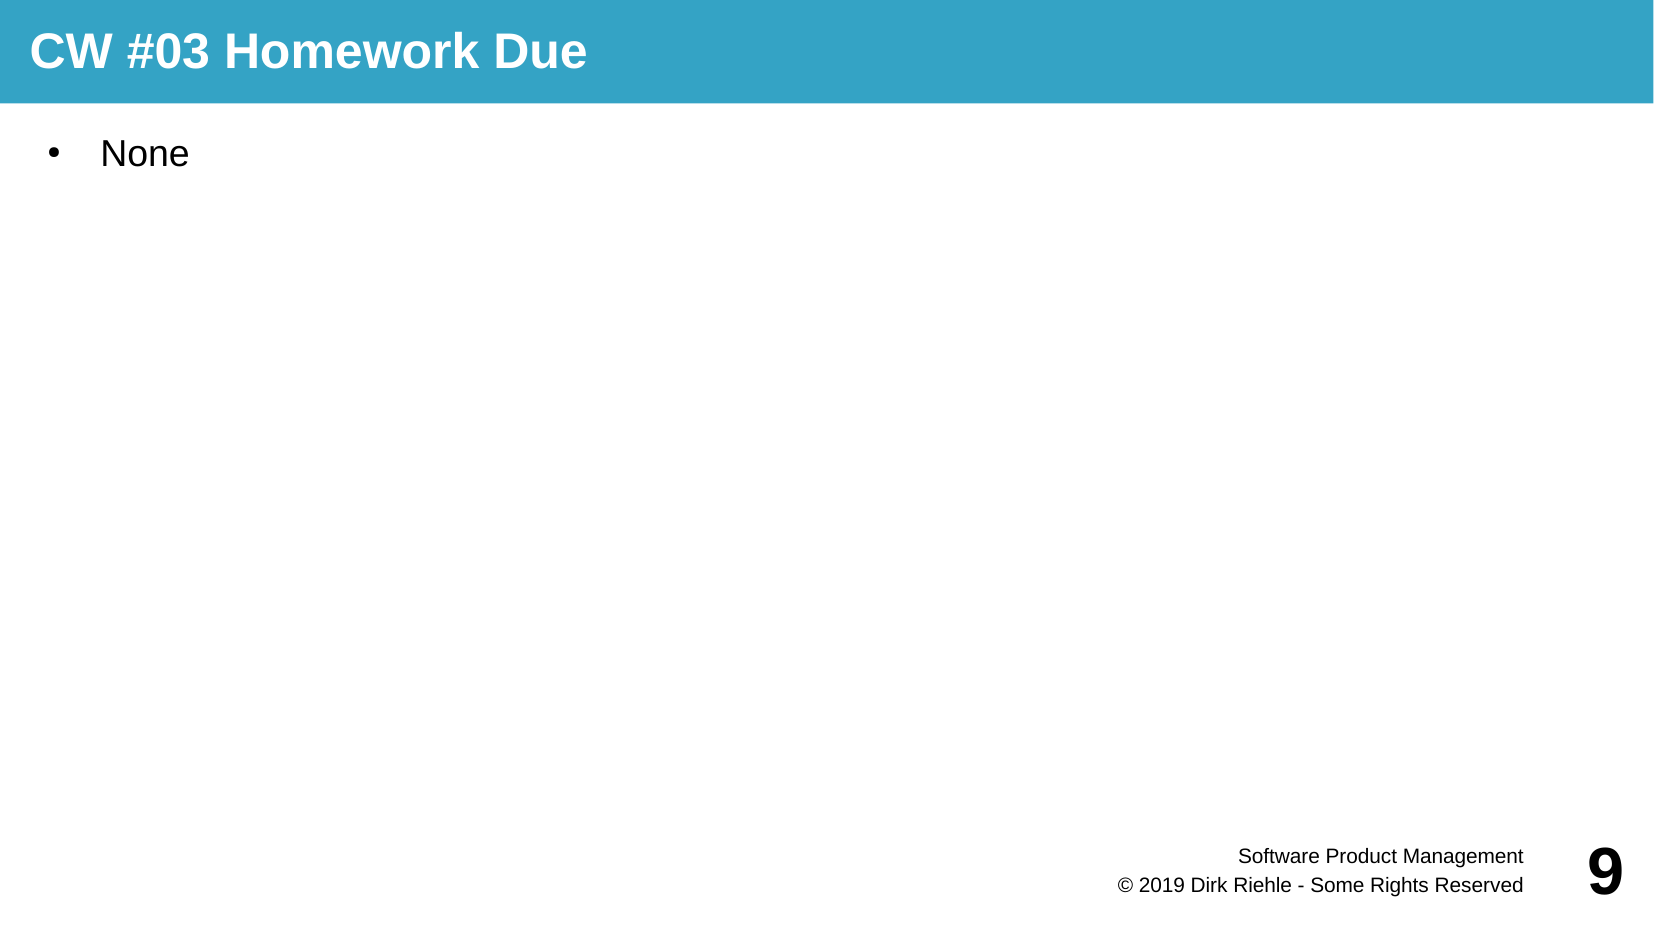

# CW #03 Homework Due
None
Software Product Management
9
© 2019 Dirk Riehle - Some Rights Reserved